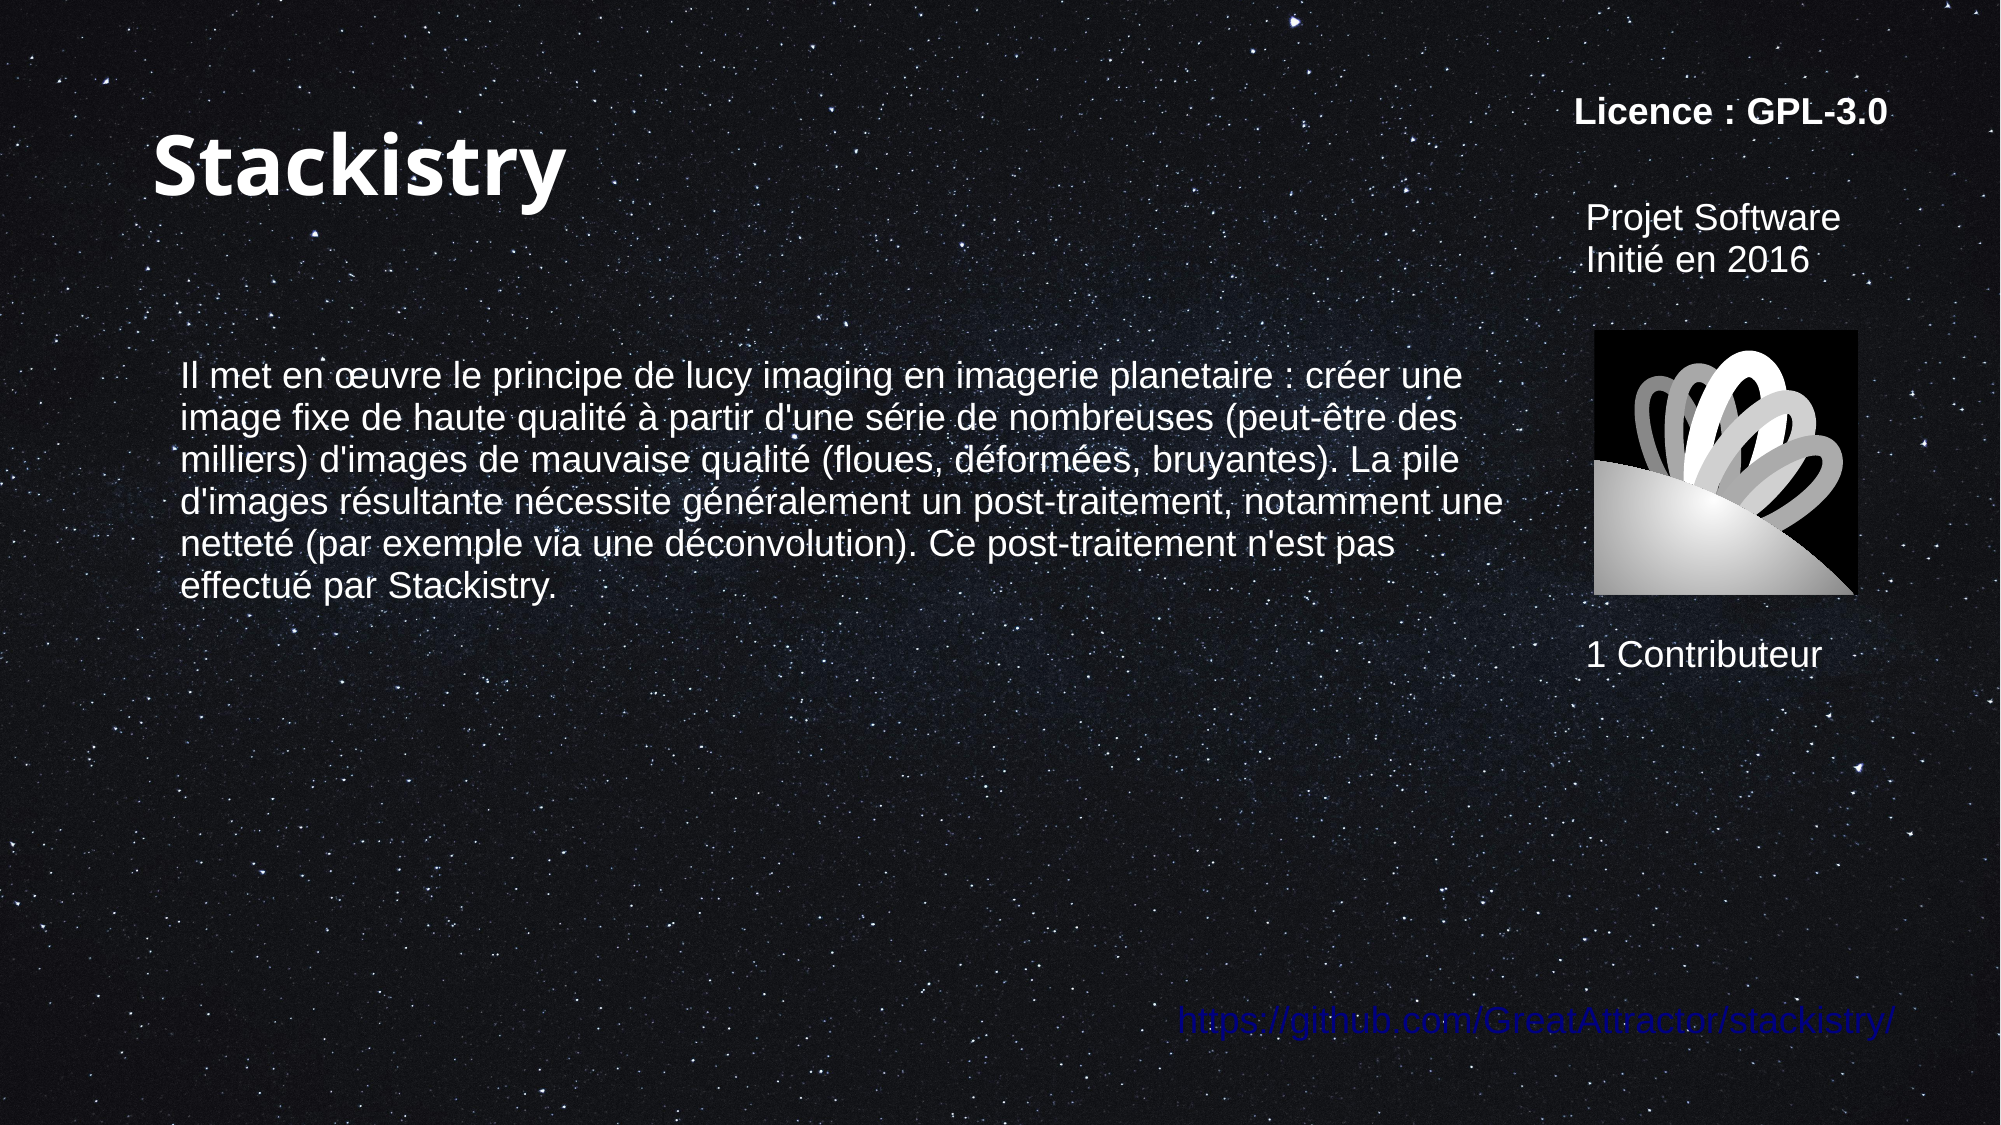

# Stackistry
Licence : GPL-3.0
Projet Software
Initié en 2016
Il met en œuvre le principe de lucy imaging en imagerie planetaire : créer une image fixe de haute qualité à partir d'une série de nombreuses (peut-être des milliers) d'images de mauvaise qualité (floues, déformées, bruyantes). La pile d'images résultante nécessite généralement un post-traitement, notamment une netteté (par exemple via une déconvolution). Ce post-traitement n'est pas effectué par Stackistry.
1 Contributeur
https://github.com/GreatAttractor/stackistry/